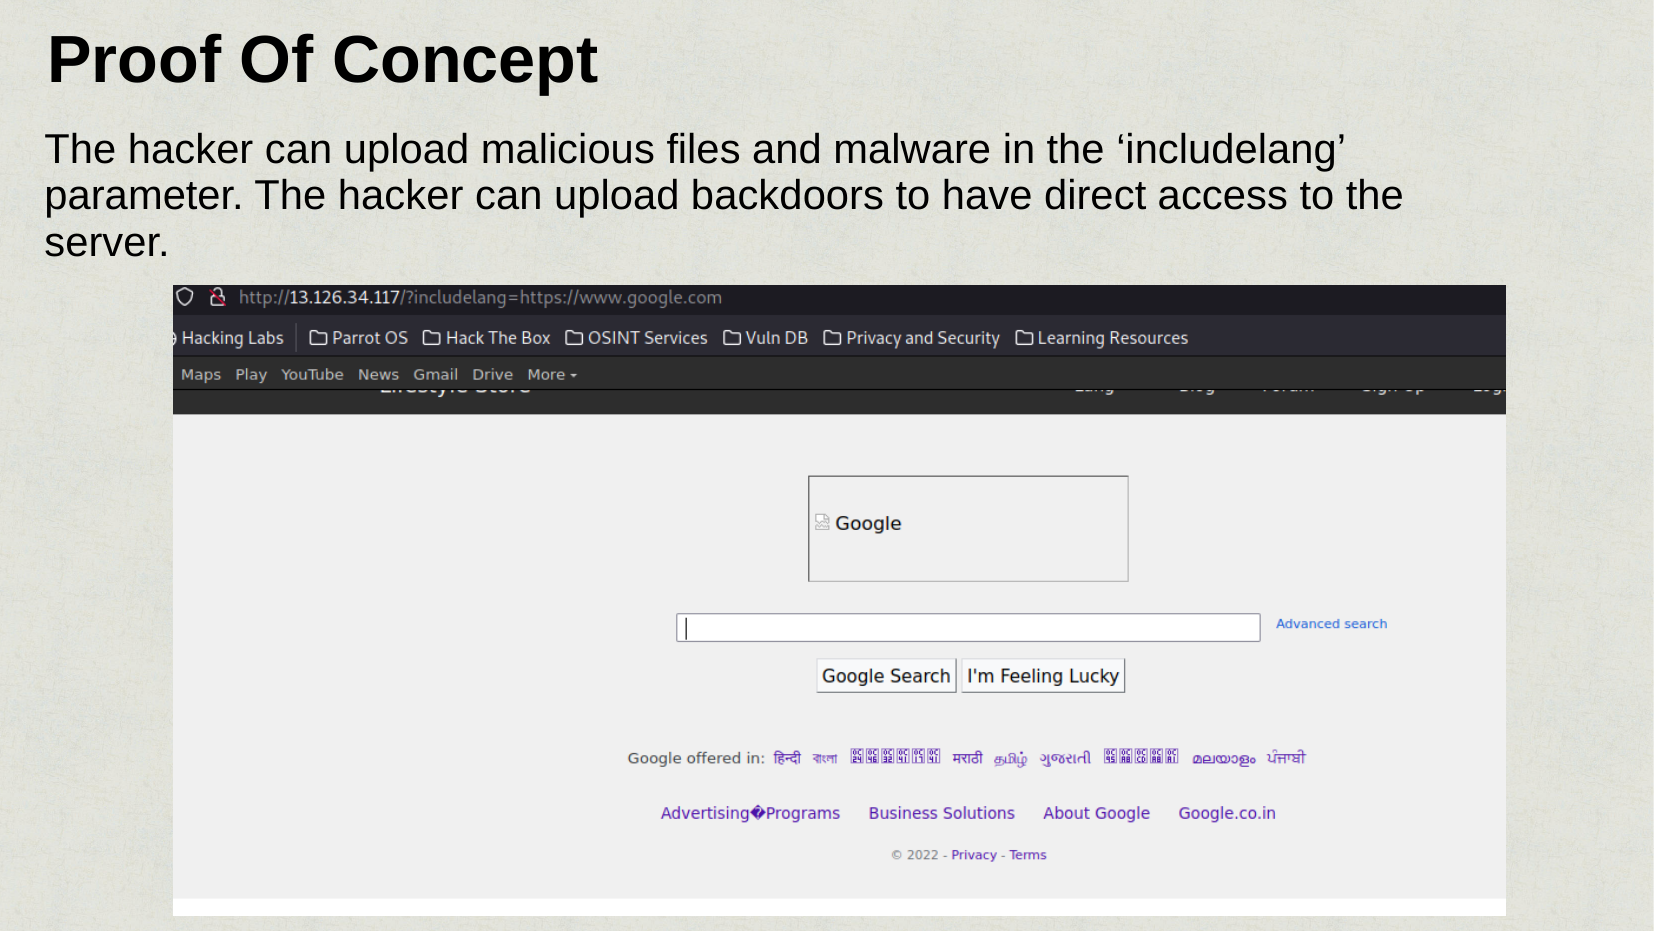

# Proof Of Concept
The hacker can upload malicious files and malware in the ‘includelang’ parameter. The hacker can upload backdoors to have direct access to the server.